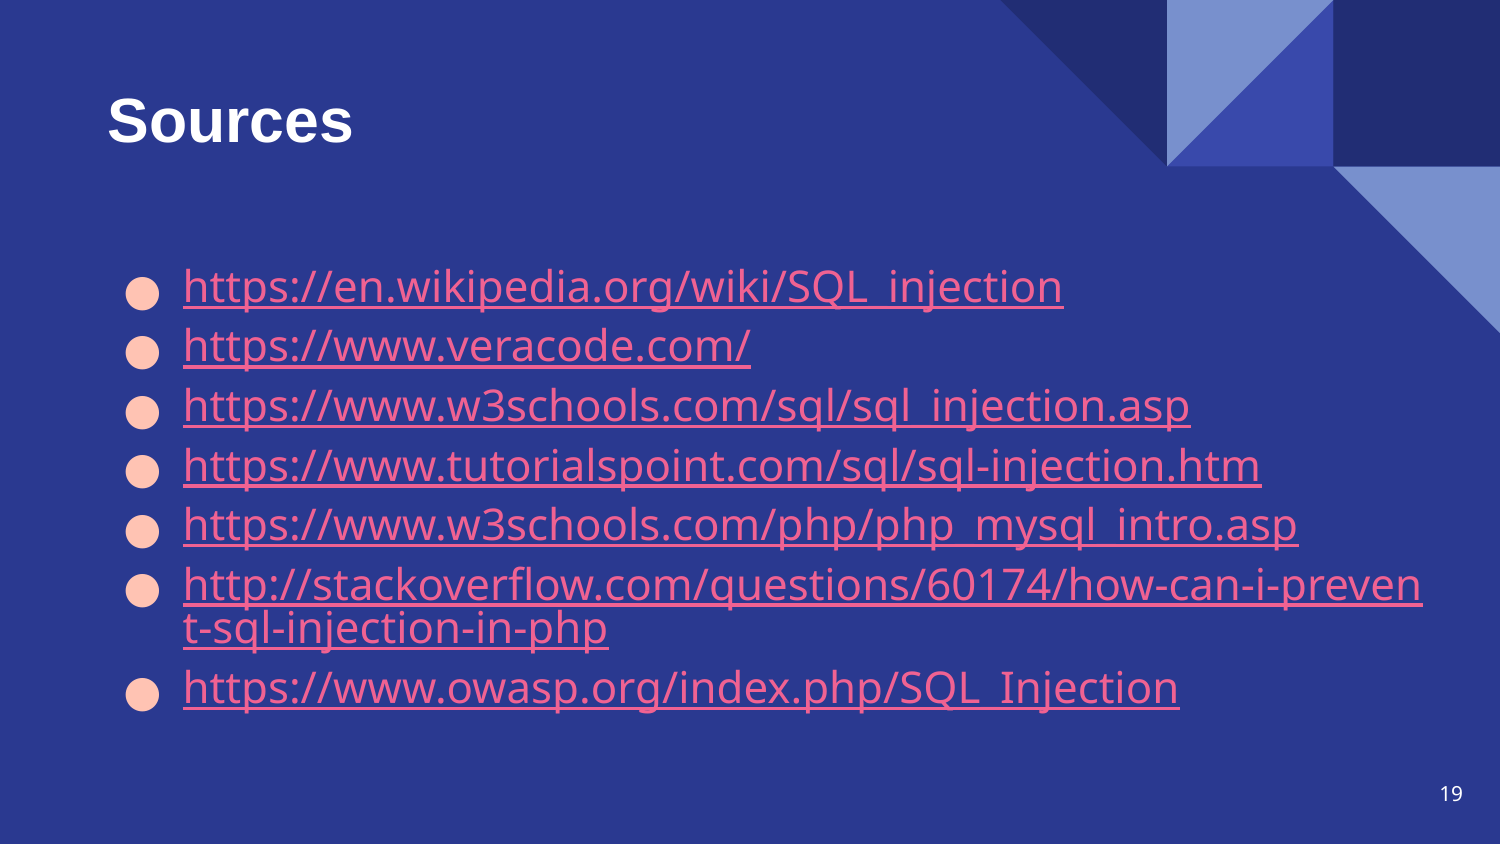

# Sources
https://en.wikipedia.org/wiki/SQL_injection
https://www.veracode.com/
https://www.w3schools.com/sql/sql_injection.asp
https://www.tutorialspoint.com/sql/sql-injection.htm
https://www.w3schools.com/php/php_mysql_intro.asp
http://stackoverflow.com/questions/60174/how-can-i-prevent-sql-injection-in-php
https://www.owasp.org/index.php/SQL_Injection